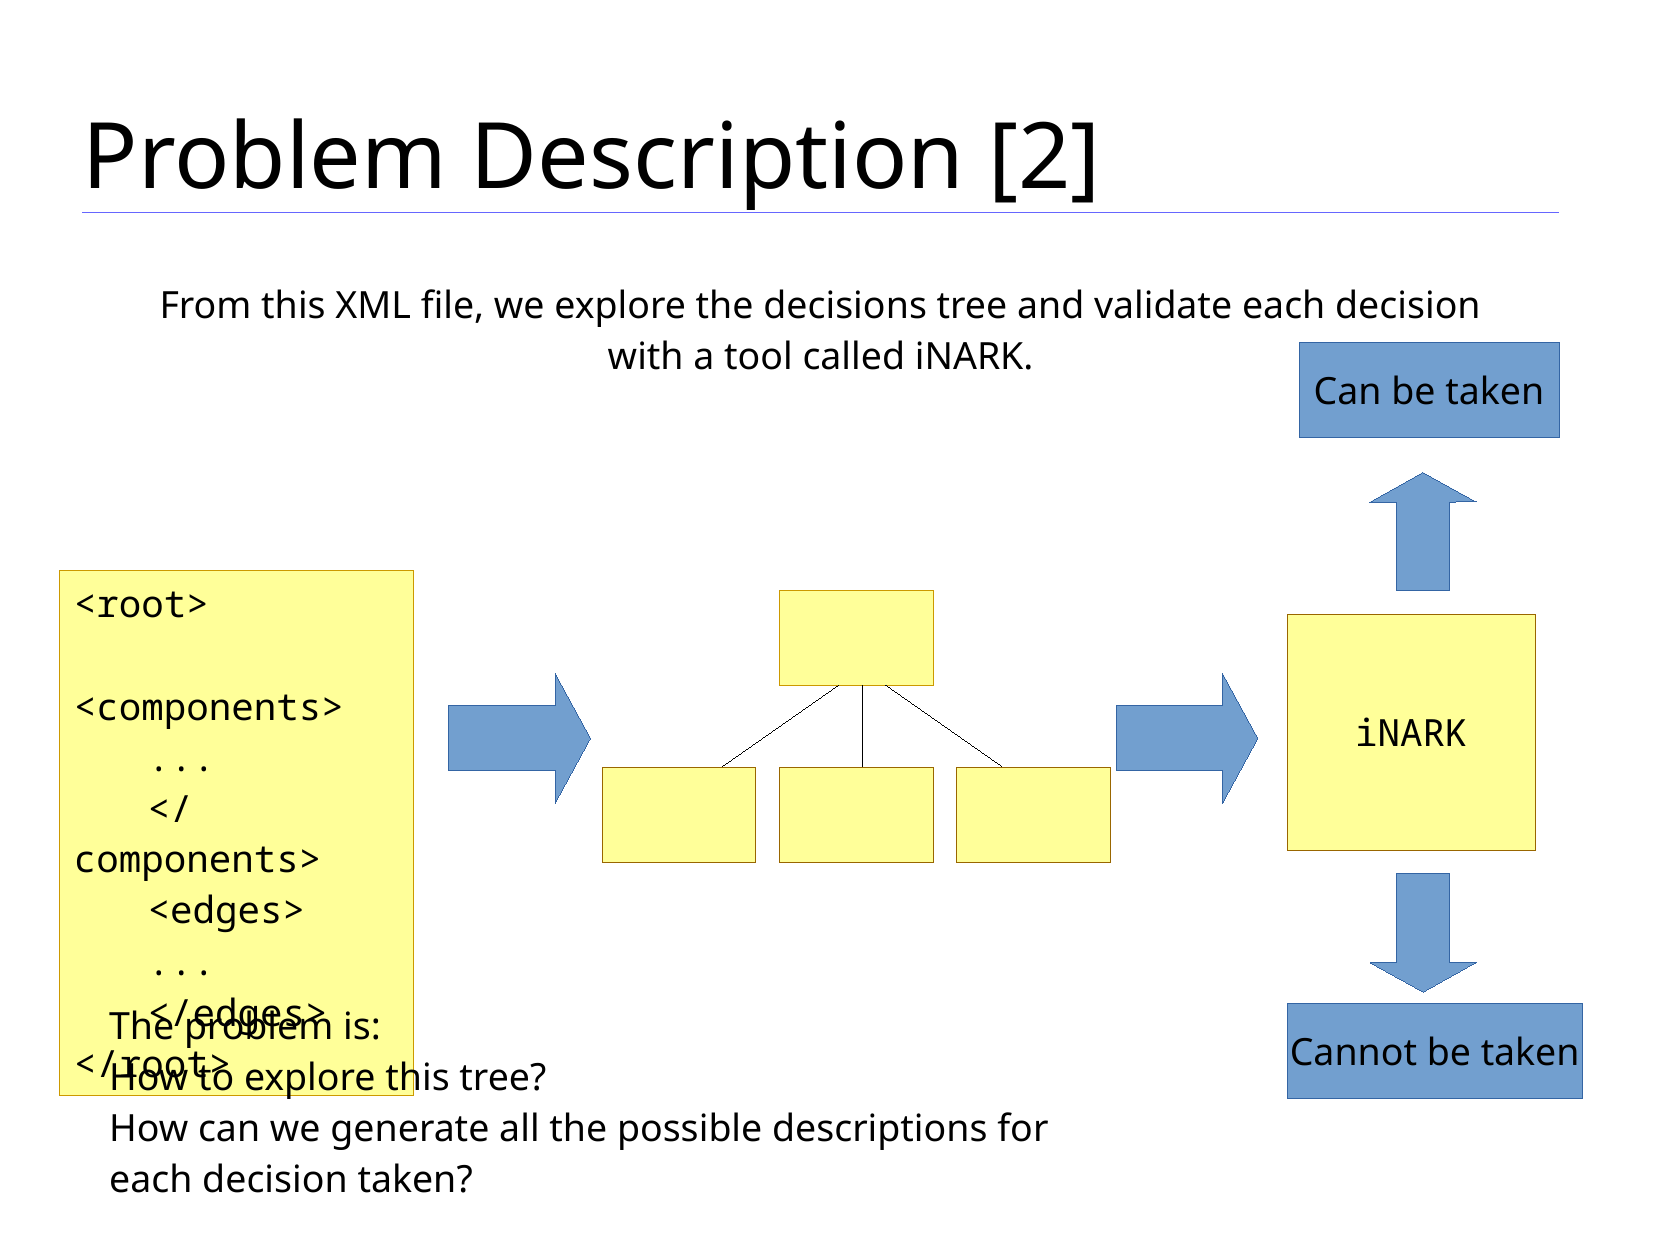

# Problem Description [2]
From this XML file, we explore the decisions tree and validate each decision with a tool called iNARK.
Can be taken
<root>
	<components>
	...
	</components>
	<edges>
	...
	</edges>
</root>
iNARK
The problem is:
How to explore this tree?
How can we generate all the possible descriptions for each decision taken?
Cannot be taken